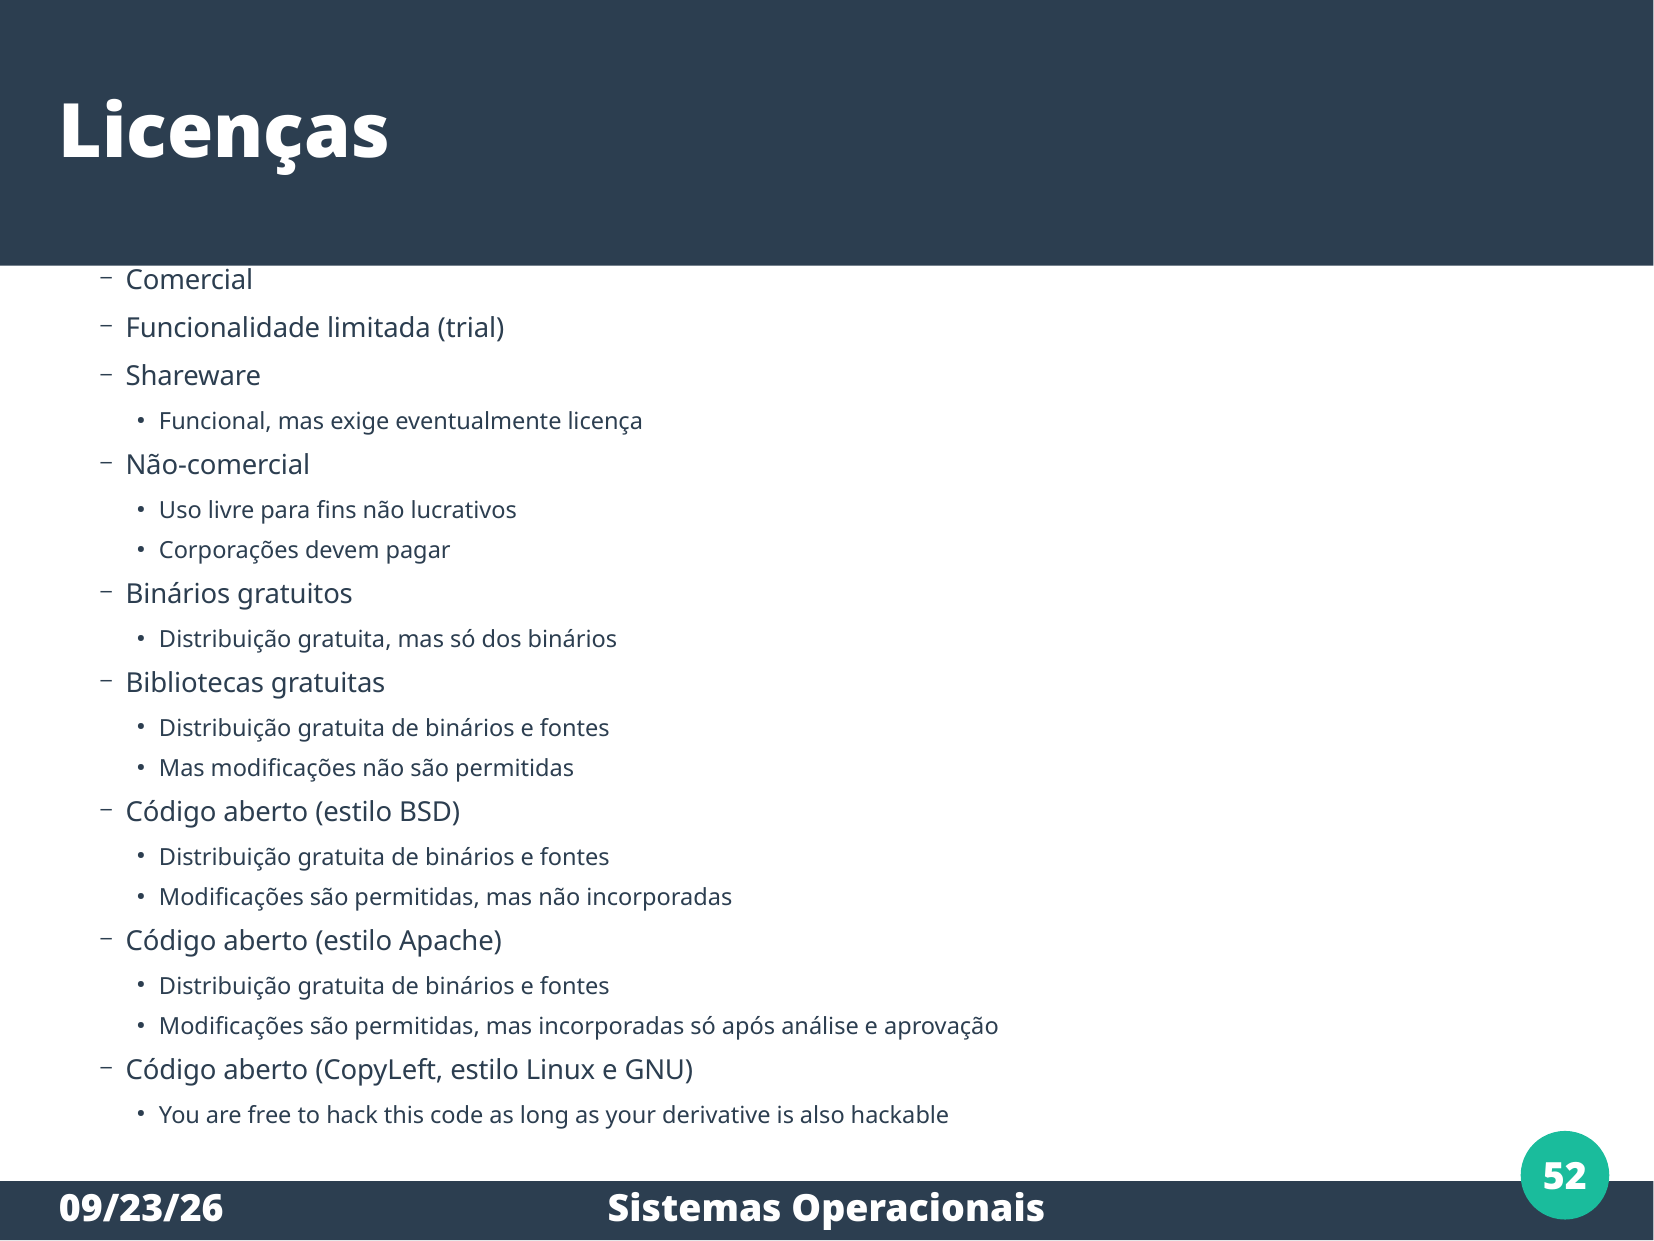

# Licenças
Comercial
Funcionalidade limitada (trial)
Shareware
Funcional, mas exige eventualmente licença
Não-comercial
Uso livre para fins não lucrativos
Corporações devem pagar
Binários gratuitos
Distribuição gratuita, mas só dos binários
Bibliotecas gratuitas
Distribuição gratuita de binários e fontes
Mas modificações não são permitidas
Código aberto (estilo BSD)
Distribuição gratuita de binários e fontes
Modificações são permitidas, mas não incorporadas
Código aberto (estilo Apache)
Distribuição gratuita de binários e fontes
Modificações são permitidas, mas incorporadas só após análise e aprovação
Código aberto (CopyLeft, estilo Linux e GNU)
You are free to hack this code as long as your derivative is also hackable
52
Sistemas Operacionais